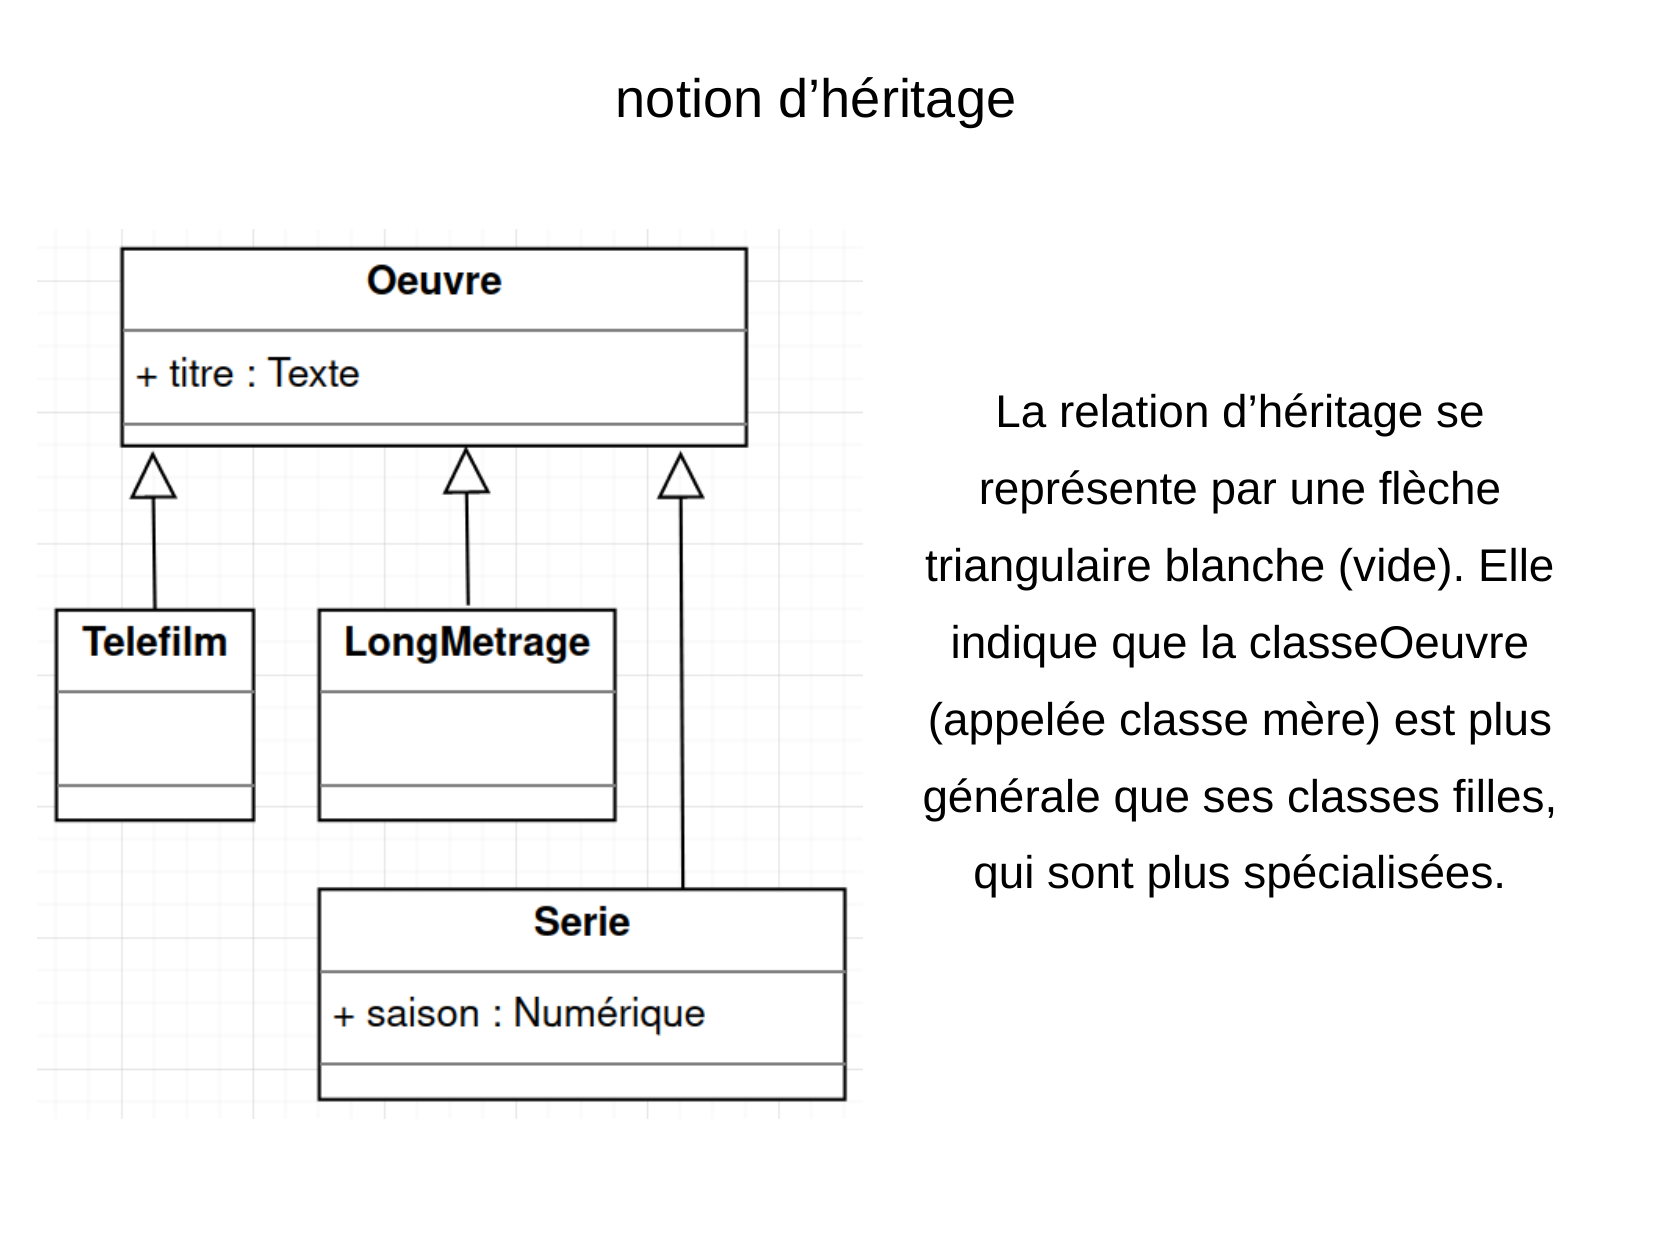

notion d’héritage
La relation d’héritage se représente par une flèche triangulaire blanche (vide). Elle indique que la classeOeuvre (appelée classe mère) est plus générale que ses classes filles, qui sont plus spécialisées.